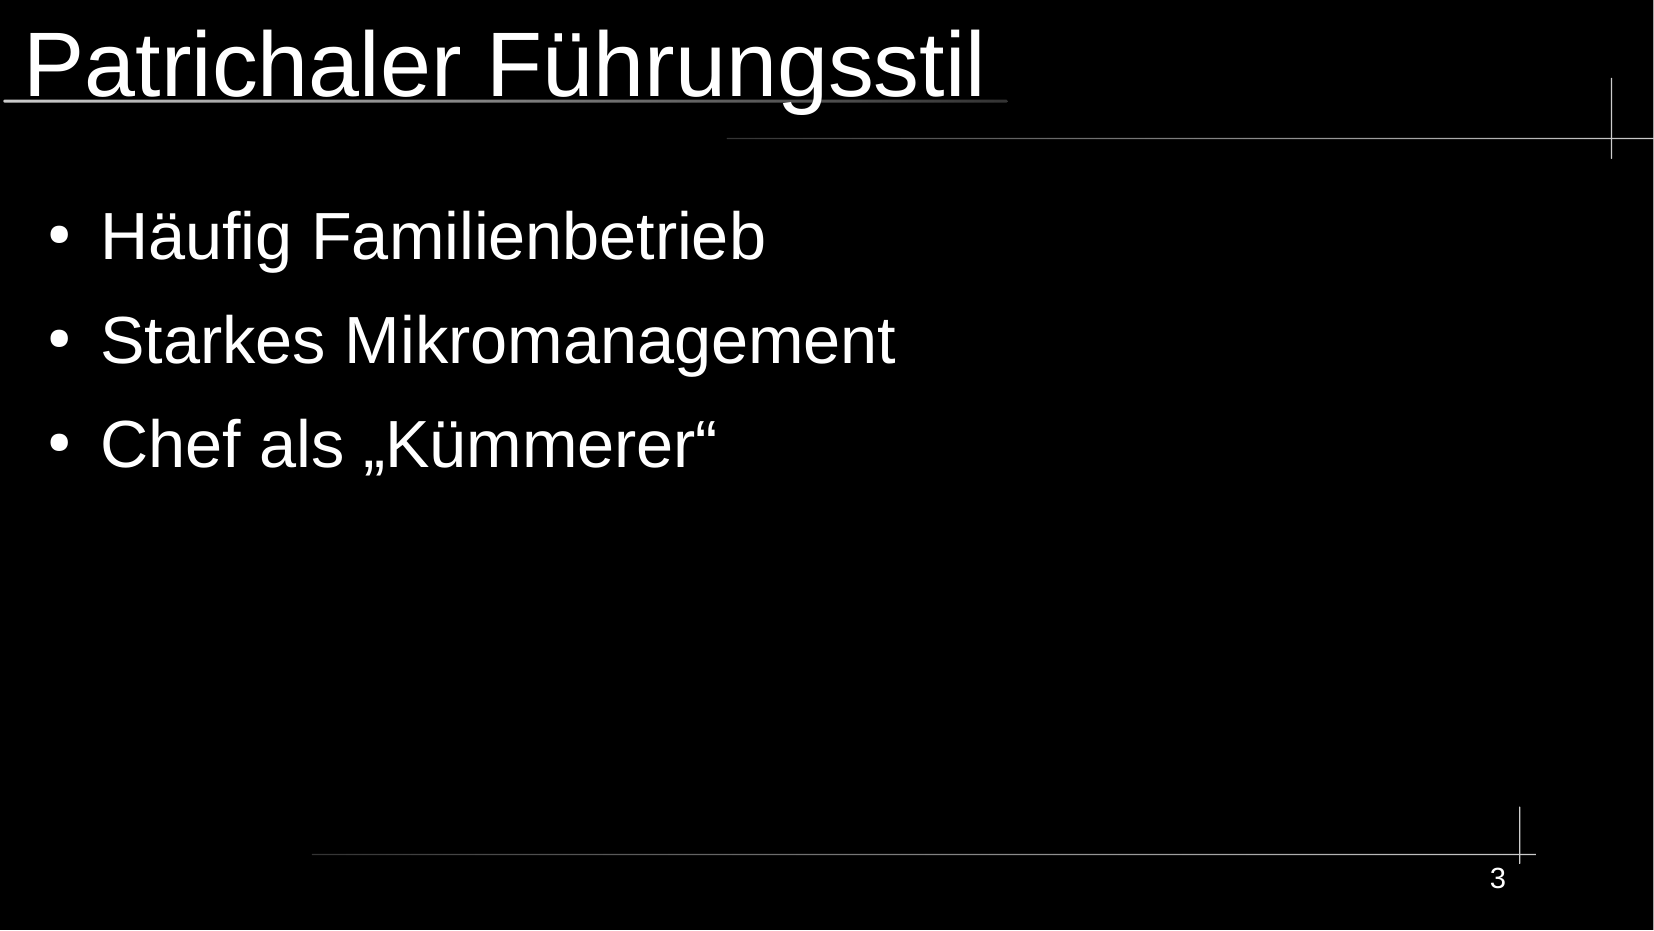

# Patrichaler Führungsstil
Häufig Familienbetrieb
Starkes Mikromanagement
Chef als „Kümmerer“
3